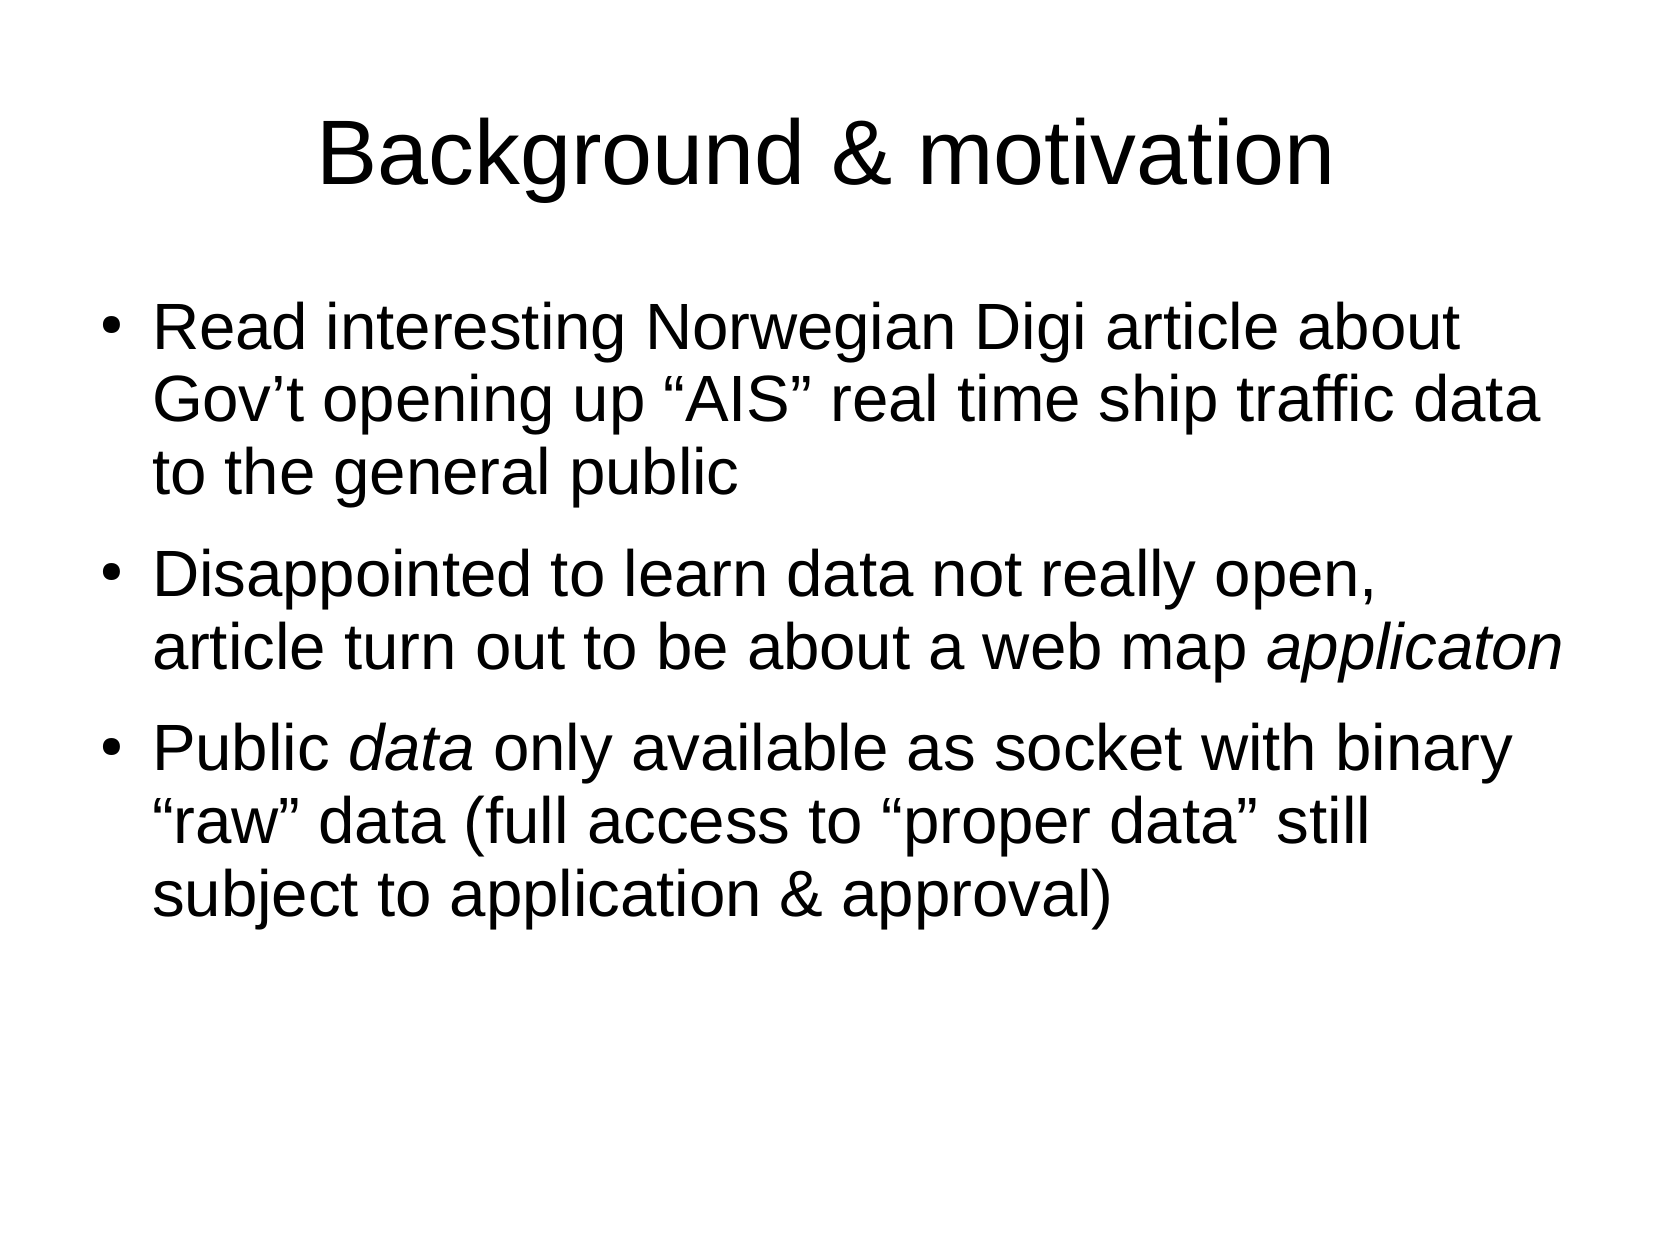

# Background & motivation
Read interesting Norwegian Digi article about Gov’t opening up “AIS” real time ship traffic data to the general public
Disappointed to learn data not really open, article turn out to be about a web map applicaton
Public data only available as socket with binary “raw” data (full access to “proper data” still subject to application & approval)